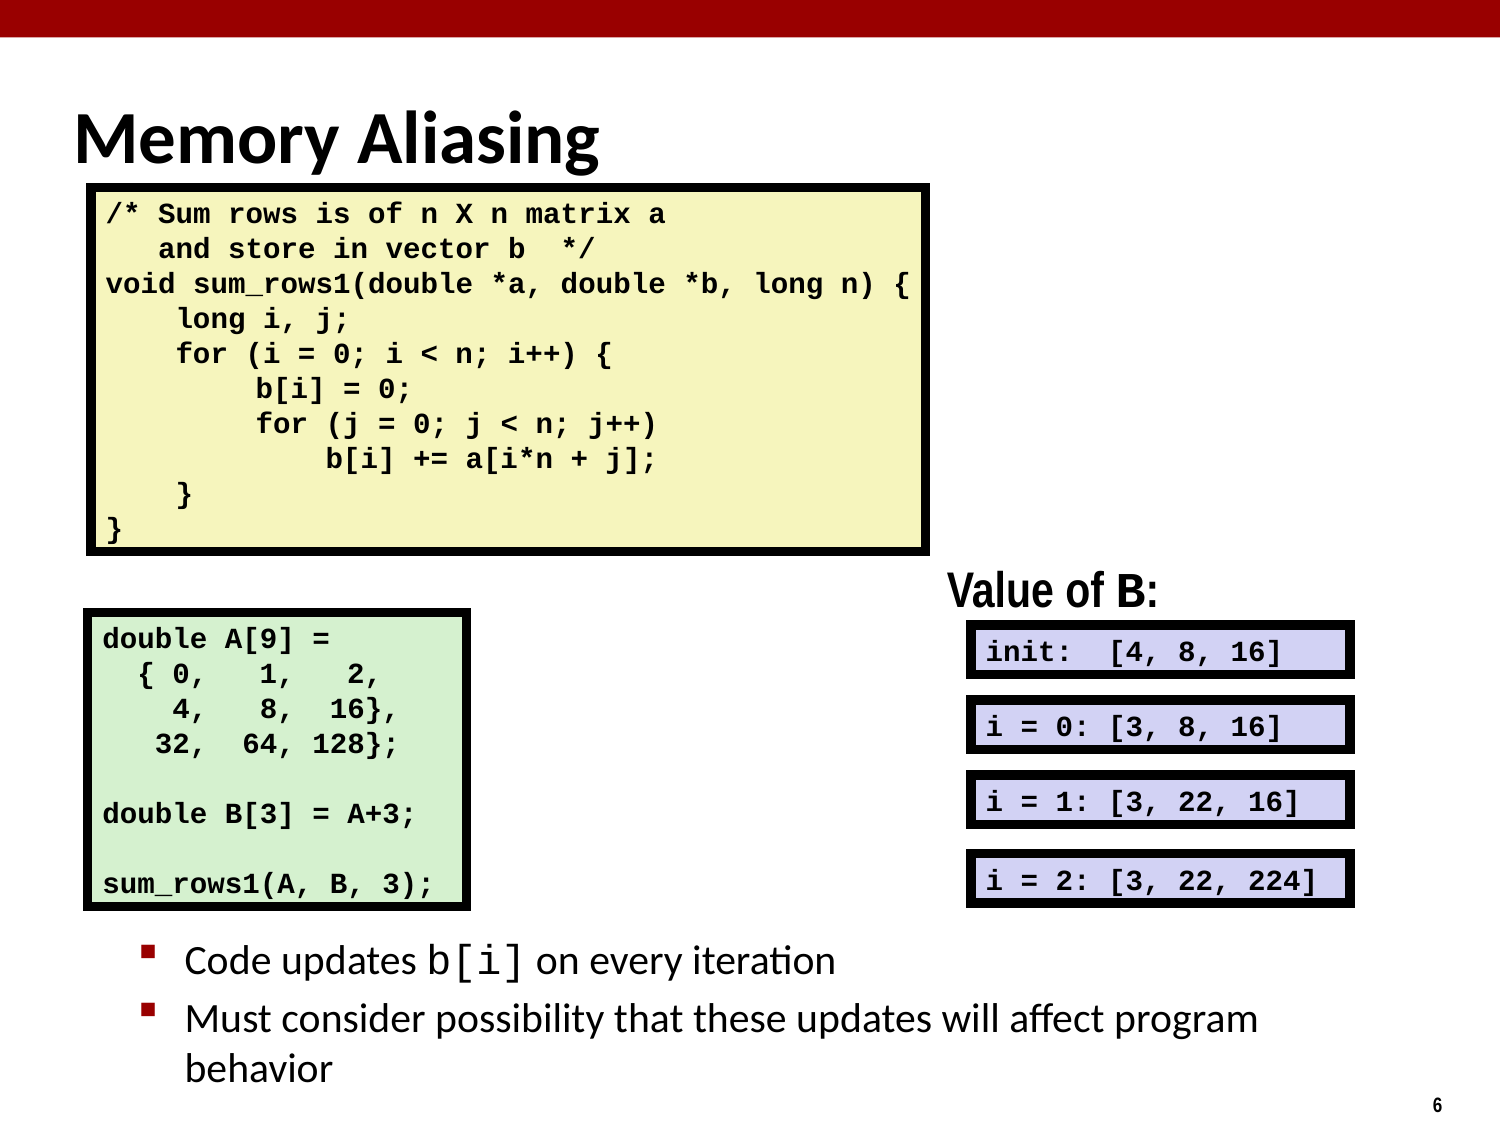

# Memory Aliasing
/* Sum rows is of n X n matrix a
 and store in vector b */
void sum_rows1(double *a, double *b, long n) {
 long i, j;
 for (i = 0; i < n; i++) {
		b[i] = 0;
		for (j = 0; j < n; j++)
		 b[i] += a[i*n + j];
 }
}
Value of B:
double A[9] =
 { 0, 1, 2,
 4, 8, 16},
 32, 64, 128};
double B[3] = A+3;
sum_rows1(A, B, 3);
init: [4, 8, 16]
i = 0: [3, 8, 16]
i = 1: [3, 22, 16]
i = 2: [3, 22, 224]
Code updates b[i] on every iteration
Must consider possibility that these updates will affect program behavior